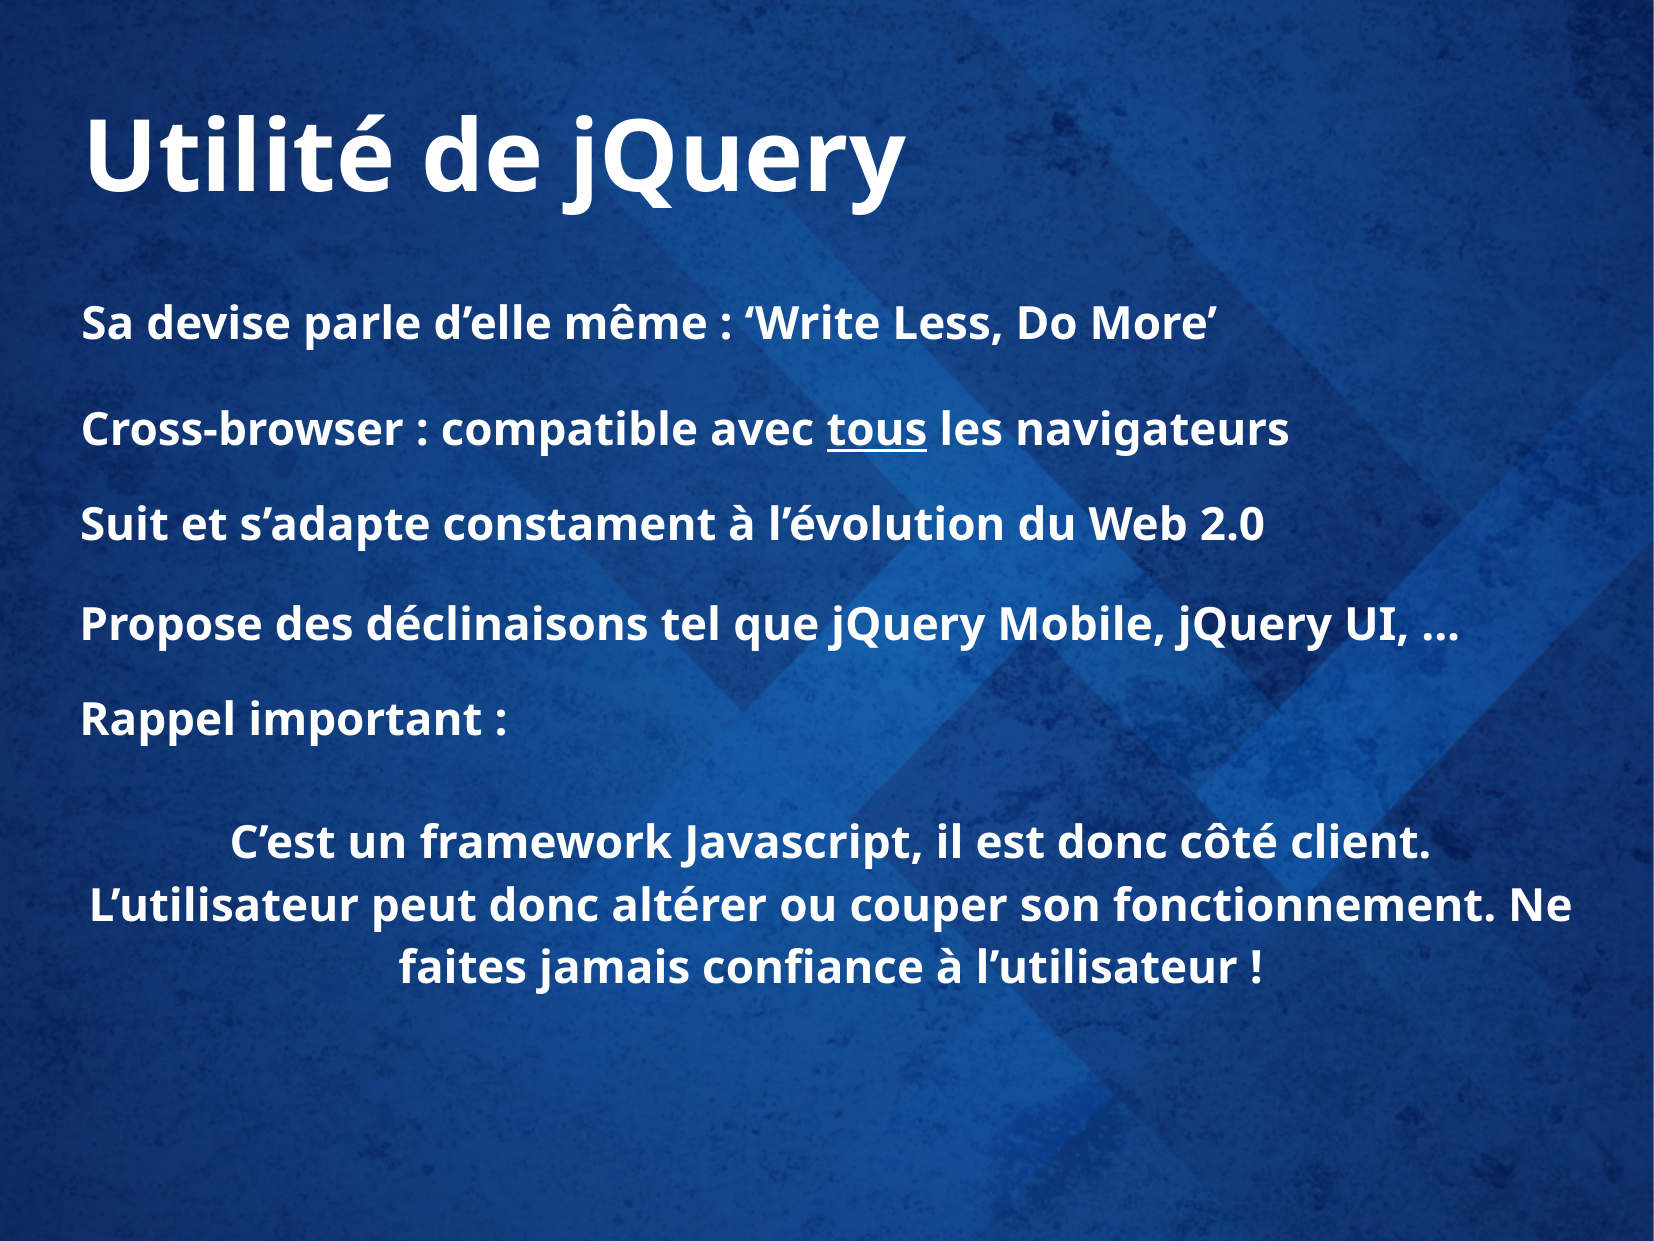

# Utilité de jQuery
Sa devise parle d’elle même : ‘Write Less, Do More’
Cross-browser : compatible avec tous les navigateurs
Suit et s’adapte constament à l’évolution du Web 2.0
Propose des déclinaisons tel que jQuery Mobile, jQuery UI, ...
Rappel important :
C’est un framework Javascript, il est donc côté client.
L’utilisateur peut donc altérer ou couper son fonctionnement. Ne faites jamais confiance à l’utilisateur !